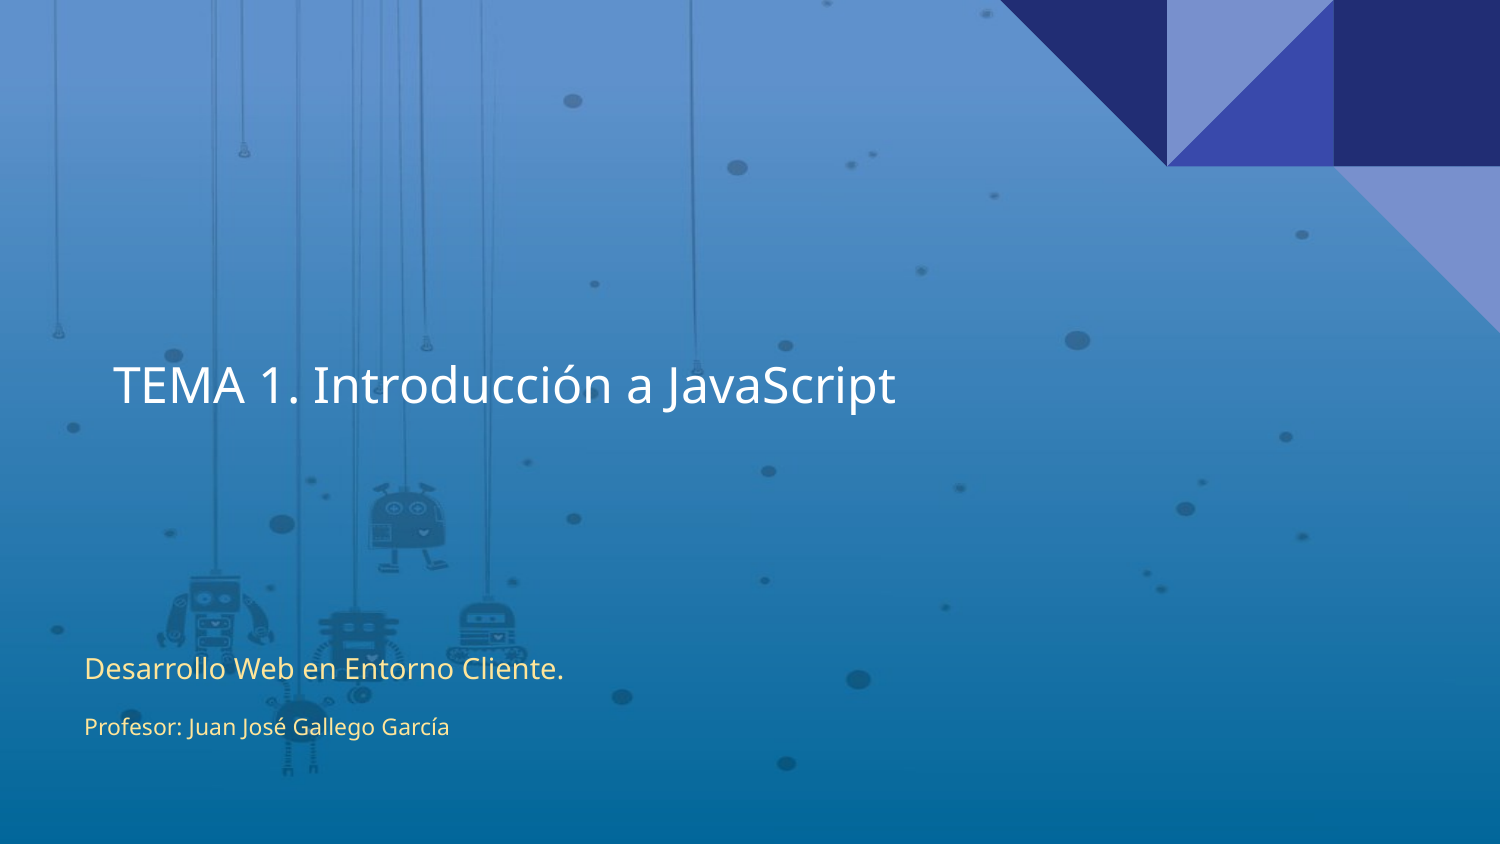

# TEMA 1. Introducción a JavaScript
Desarrollo Web en Entorno Cliente.
Profesor: Juan José Gallego García